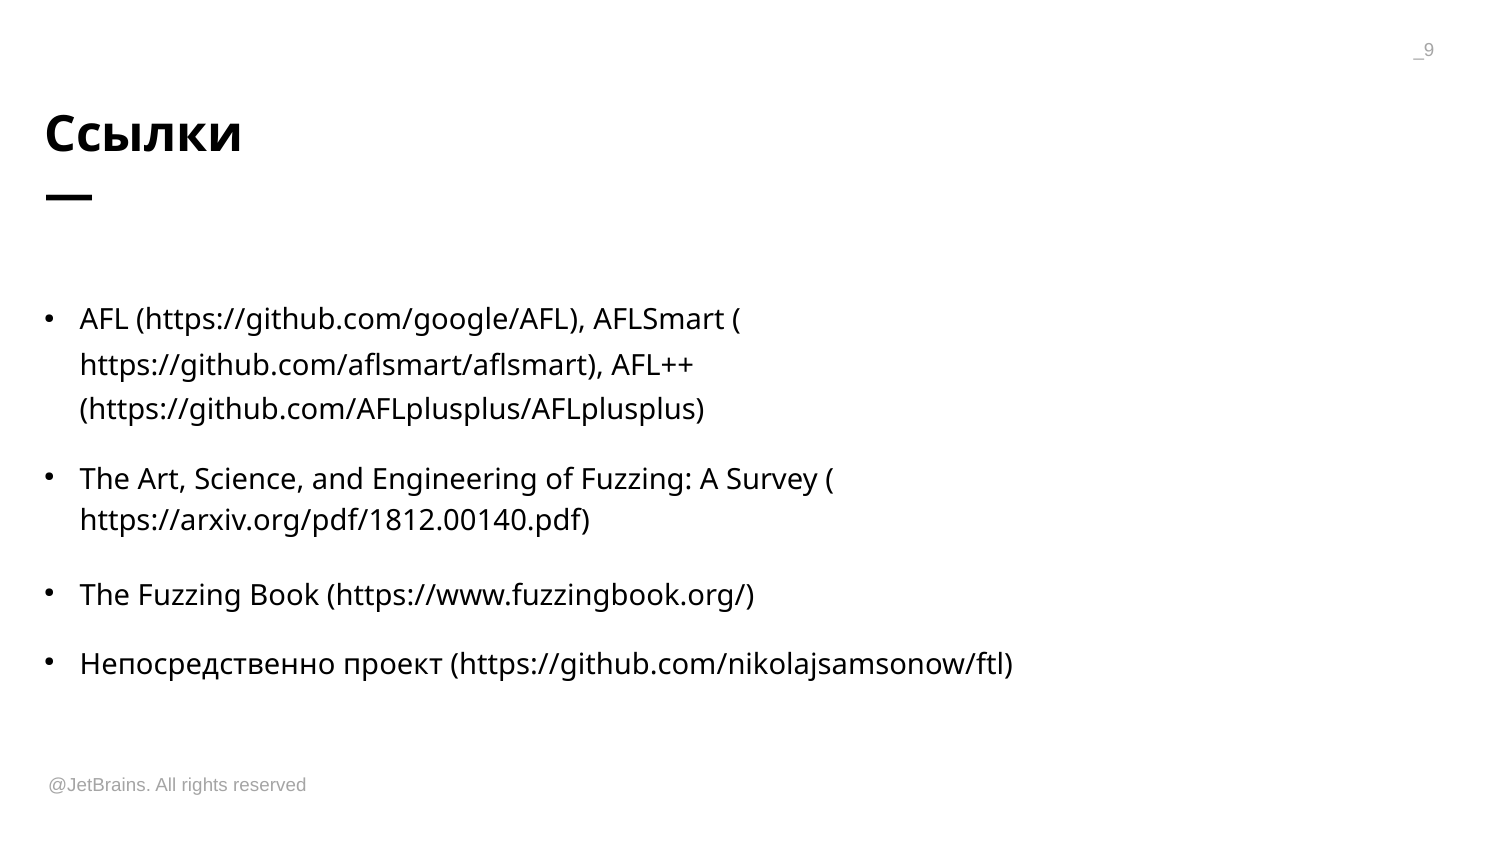

Ссылки
—
AFL (https://github.com/google/AFL), AFLSmart (https://github.com/aflsmart/aflsmart), AFL++ (https://github.com/AFLplusplus/AFLplusplus)
The Art, Science, and Engineering of Fuzzing: A Survey (https://arxiv.org/pdf/1812.00140.pdf)
The Fuzzing Book (https://www.fuzzingbook.org/)
Непосредственно проект (https://github.com/nikolajsamsonow/ftl)
@JetBrains. All rights reserved